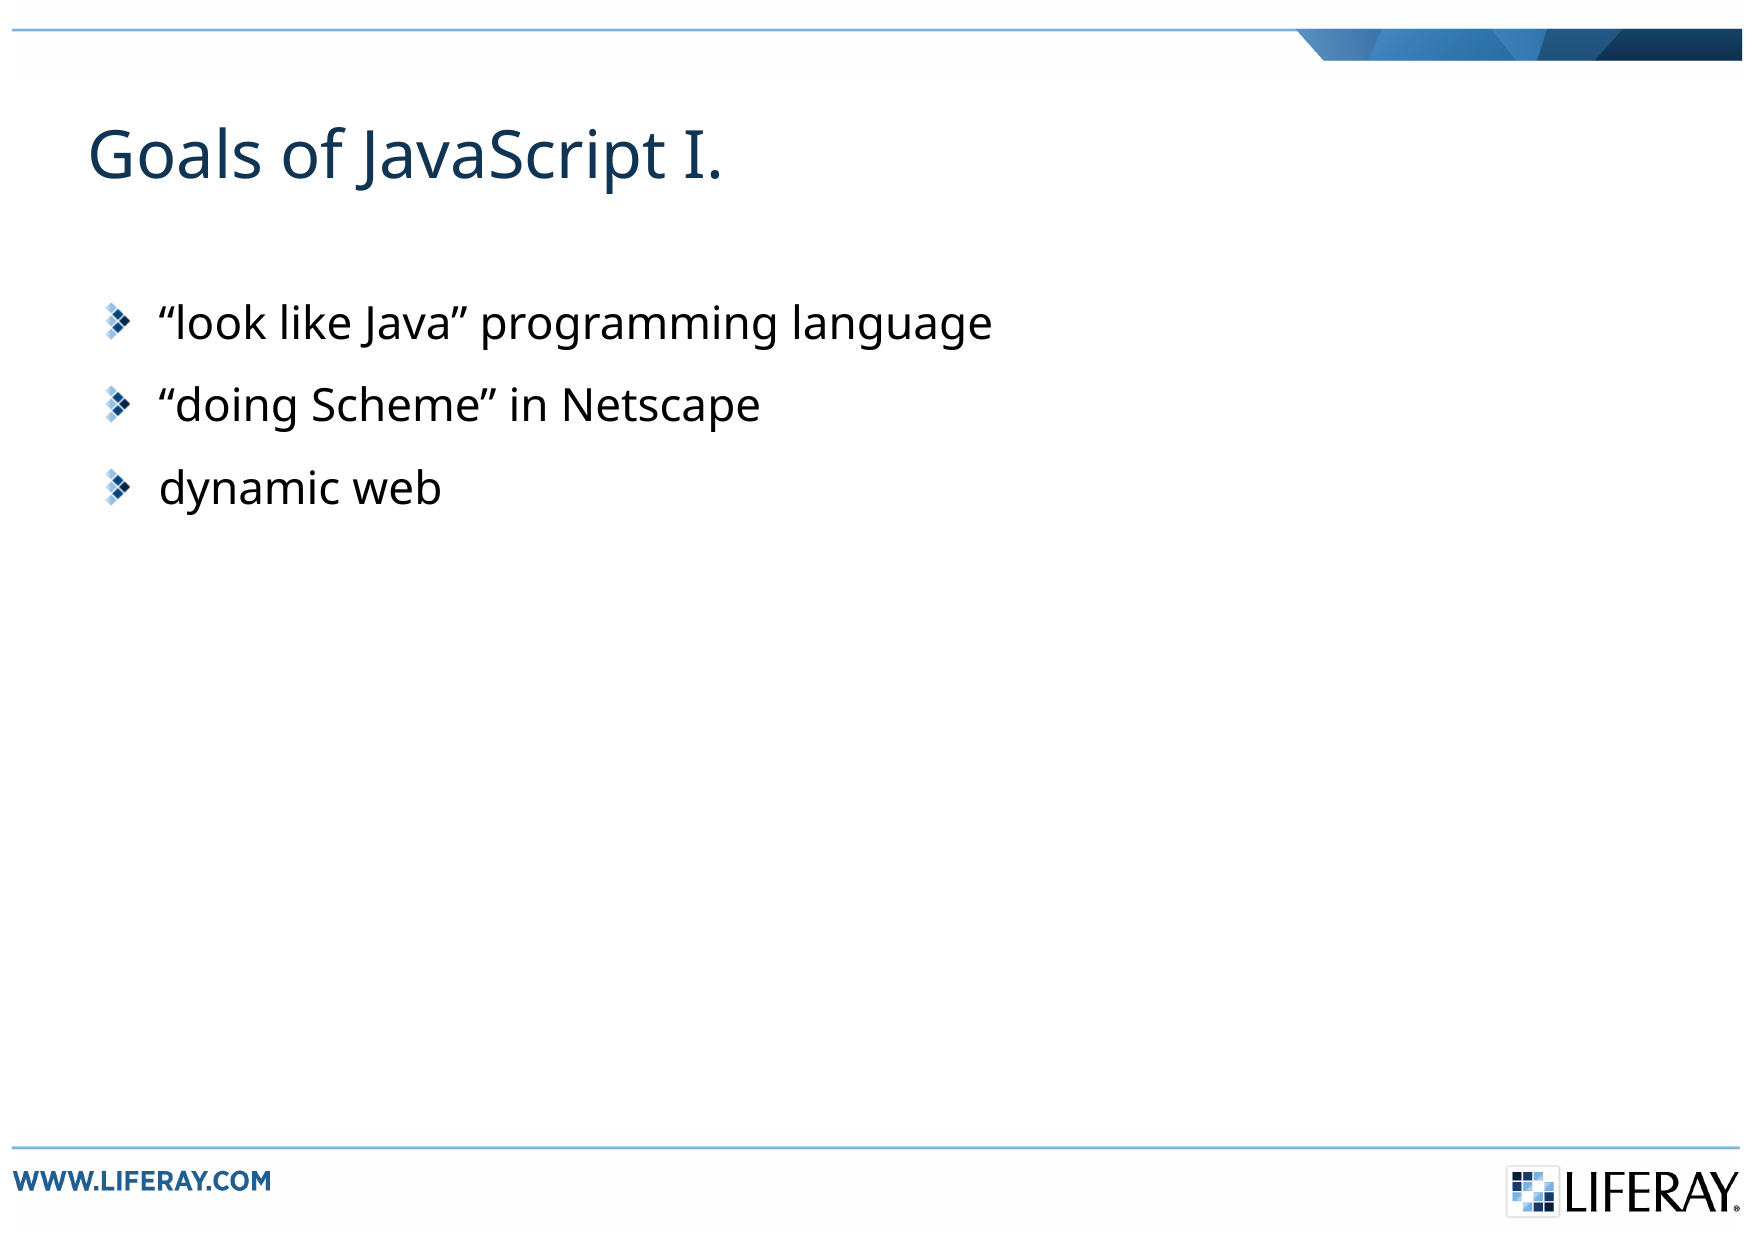

# Goals of JavaScript I.
“look like Java” programming language
“doing Scheme” in Netscape
dynamic web